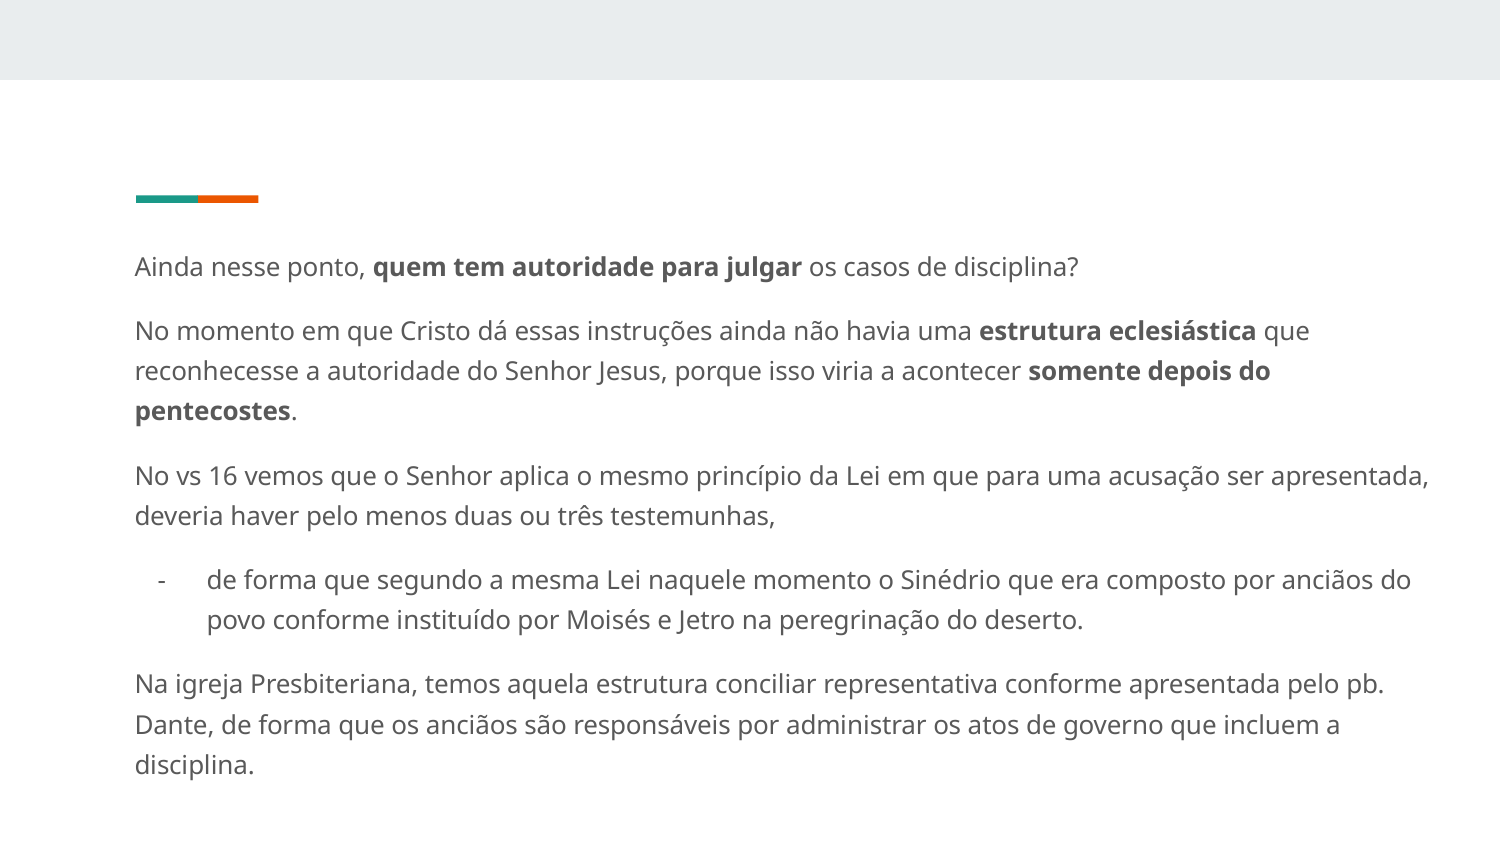

#
Ainda nesse ponto, quem tem autoridade para julgar os casos de disciplina?
No momento em que Cristo dá essas instruções ainda não havia uma estrutura eclesiástica que reconhecesse a autoridade do Senhor Jesus, porque isso viria a acontecer somente depois do pentecostes.
No vs 16 vemos que o Senhor aplica o mesmo princípio da Lei em que para uma acusação ser apresentada, deveria haver pelo menos duas ou três testemunhas,
de forma que segundo a mesma Lei naquele momento o Sinédrio que era composto por anciãos do povo conforme instituído por Moisés e Jetro na peregrinação do deserto.
Na igreja Presbiteriana, temos aquela estrutura conciliar representativa conforme apresentada pelo pb. Dante, de forma que os anciãos são responsáveis por administrar os atos de governo que incluem a disciplina.